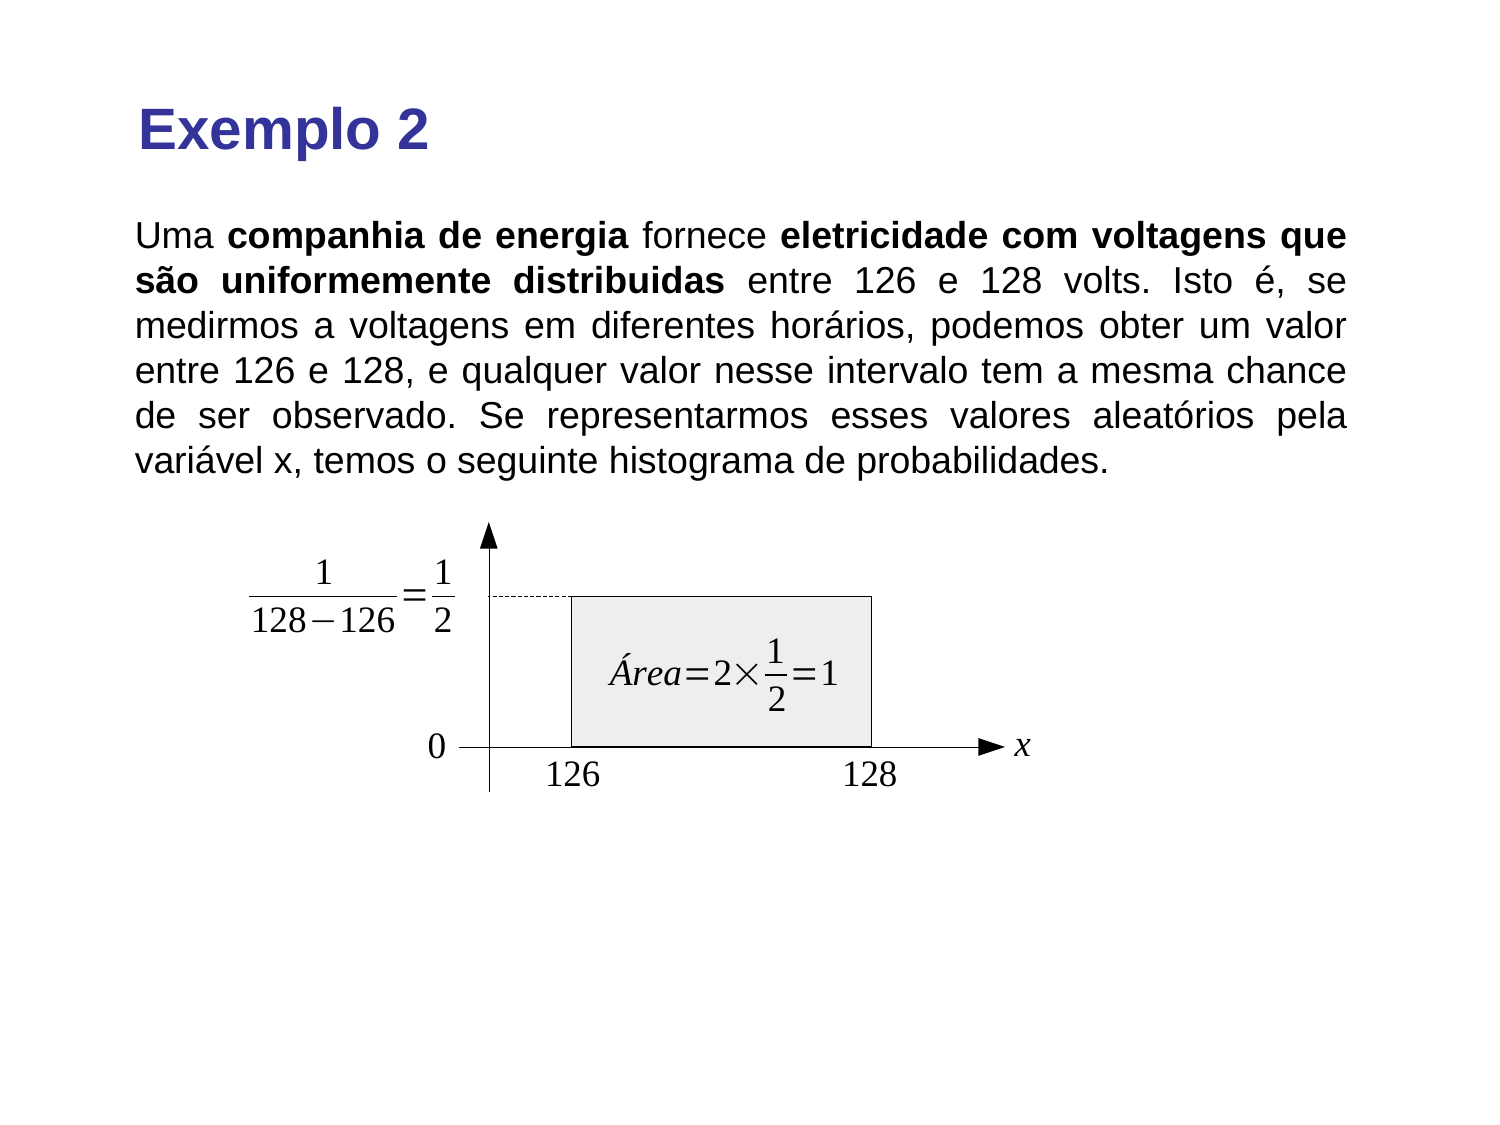

Exemplo 2
Uma companhia de energia fornece eletricidade com voltagens que são uniformemente distribuidas entre 126 e 128 volts. Isto é, se medirmos a voltagens em diferentes horários, podemos obter um valor entre 126 e 128, e qualquer valor nesse intervalo tem a mesma chance de ser observado. Se representarmos esses valores aleatórios pela variável x, temos o seguinte histograma de probabilidades.